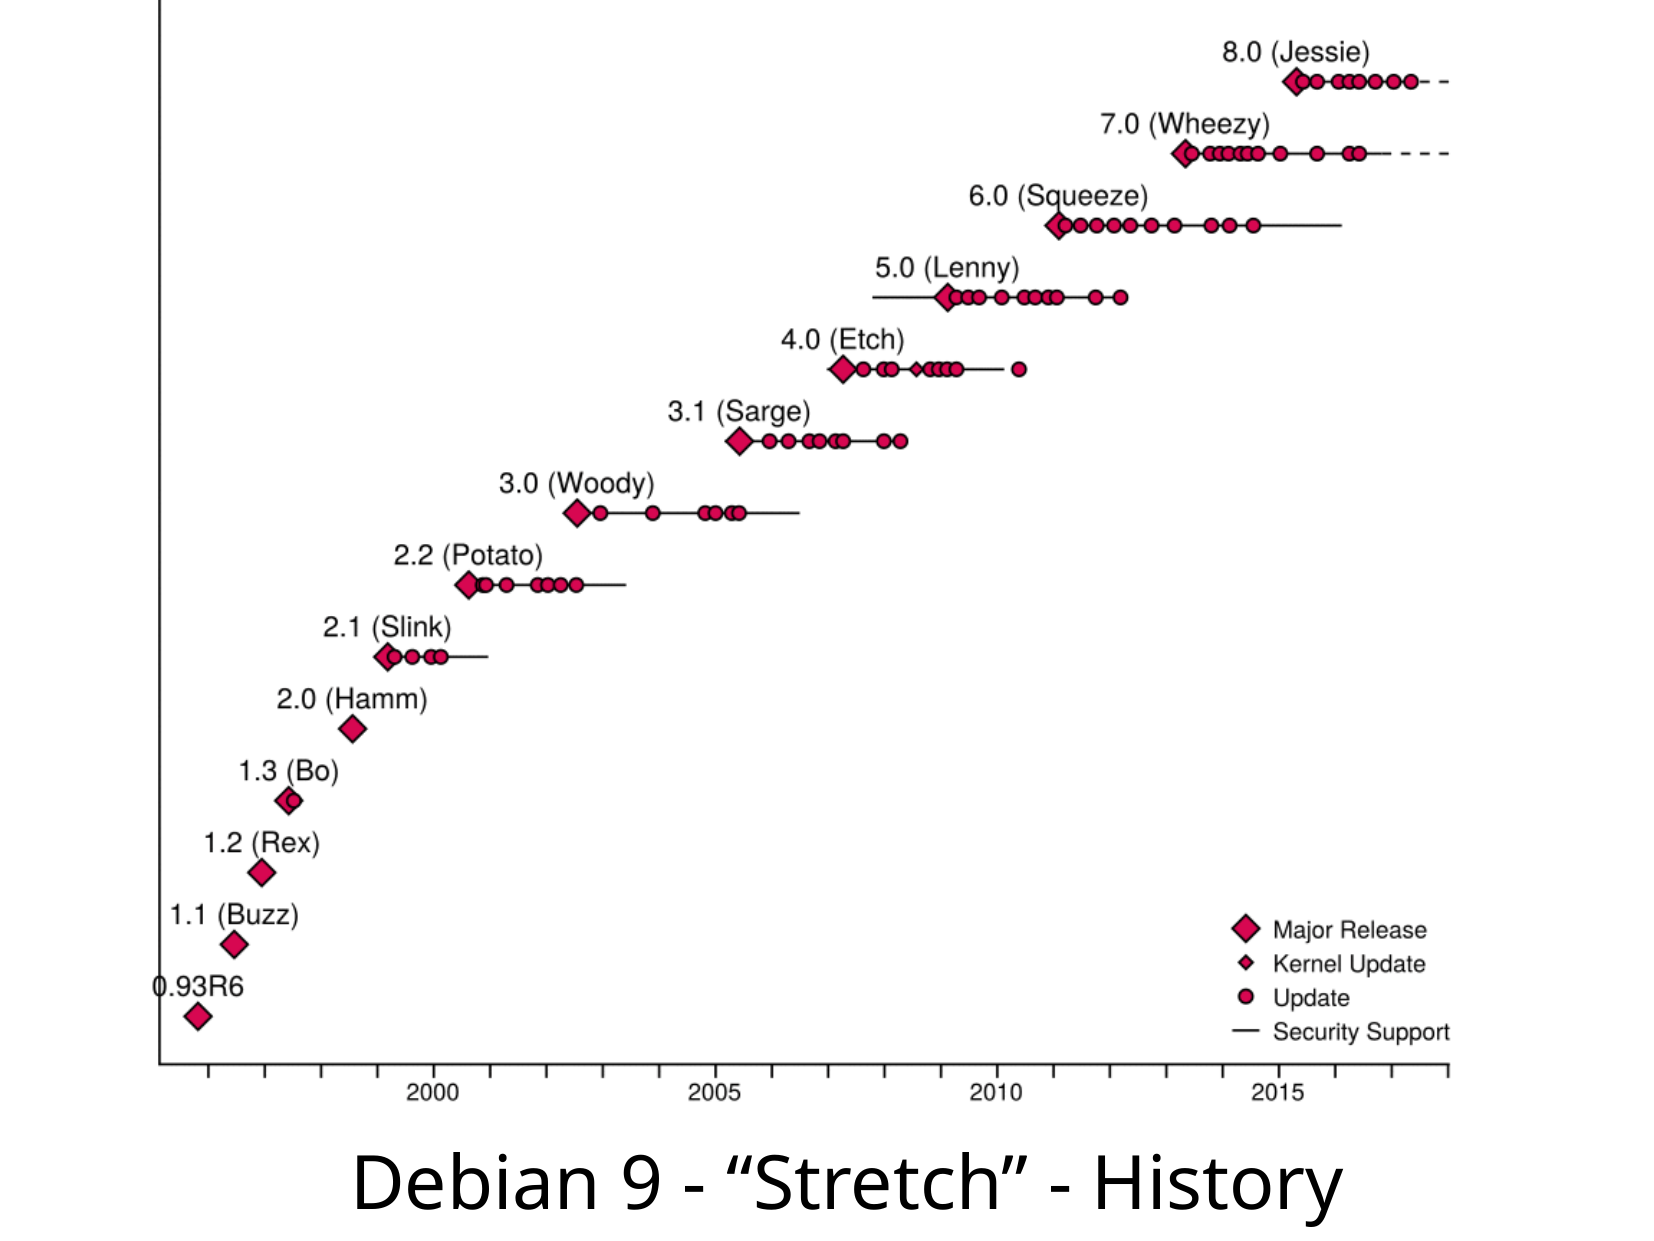

HIstory
# Debian 9 - “Stretch” - History